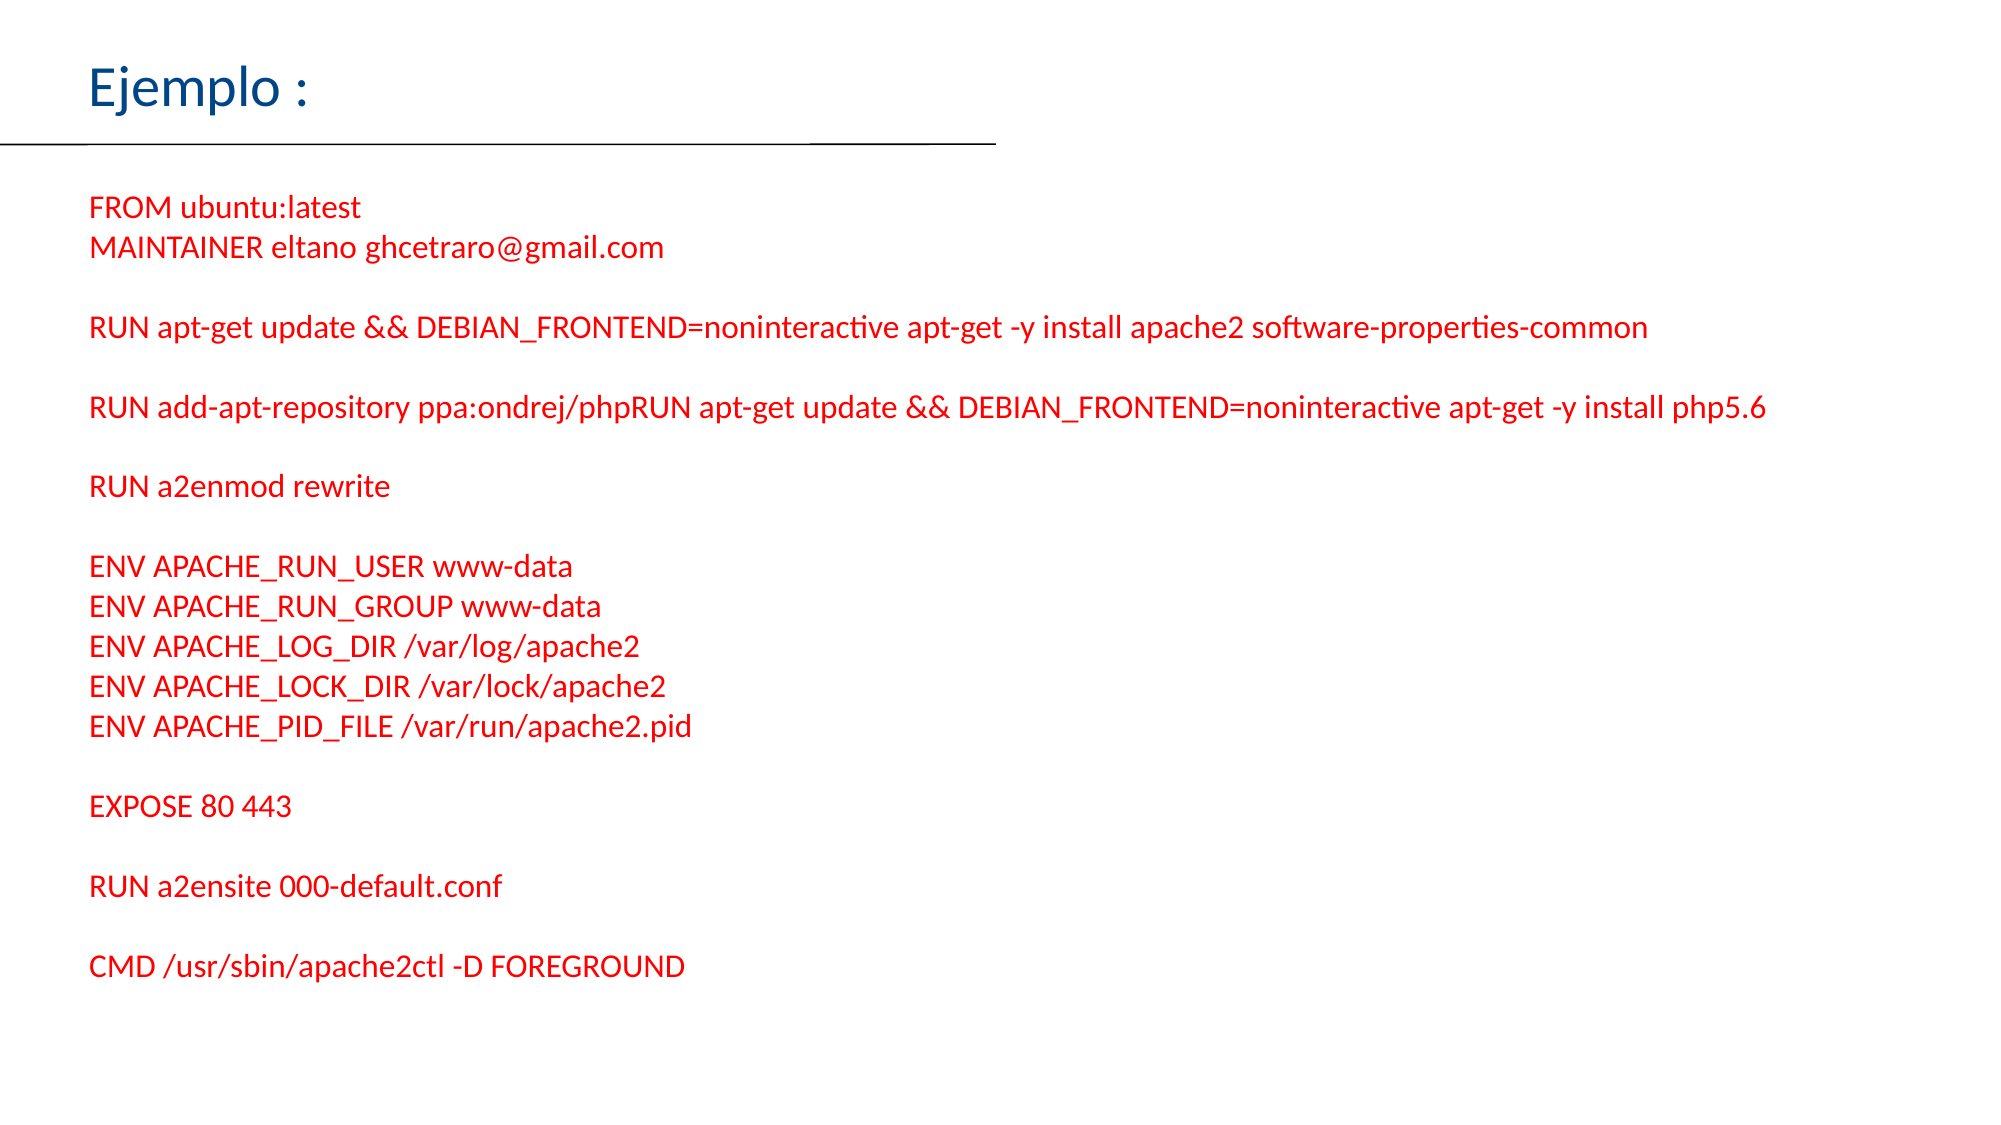

Ejemplo :
FROM ubuntu:latest
MAINTAINER eltano ghcetraro@gmail.com
RUN apt-get update && DEBIAN_FRONTEND=noninteractive apt-get -y install apache2 software-properties-common
RUN add-apt-repository ppa:ondrej/phpRUN apt-get update && DEBIAN_FRONTEND=noninteractive apt-get -y install php5.6
RUN a2enmod rewrite
ENV APACHE_RUN_USER www-data
ENV APACHE_RUN_GROUP www-data
ENV APACHE_LOG_DIR /var/log/apache2
ENV APACHE_LOCK_DIR /var/lock/apache2
ENV APACHE_PID_FILE /var/run/apache2.pid
EXPOSE 80 443
RUN a2ensite 000-default.conf
CMD /usr/sbin/apache2ctl -D FOREGROUND